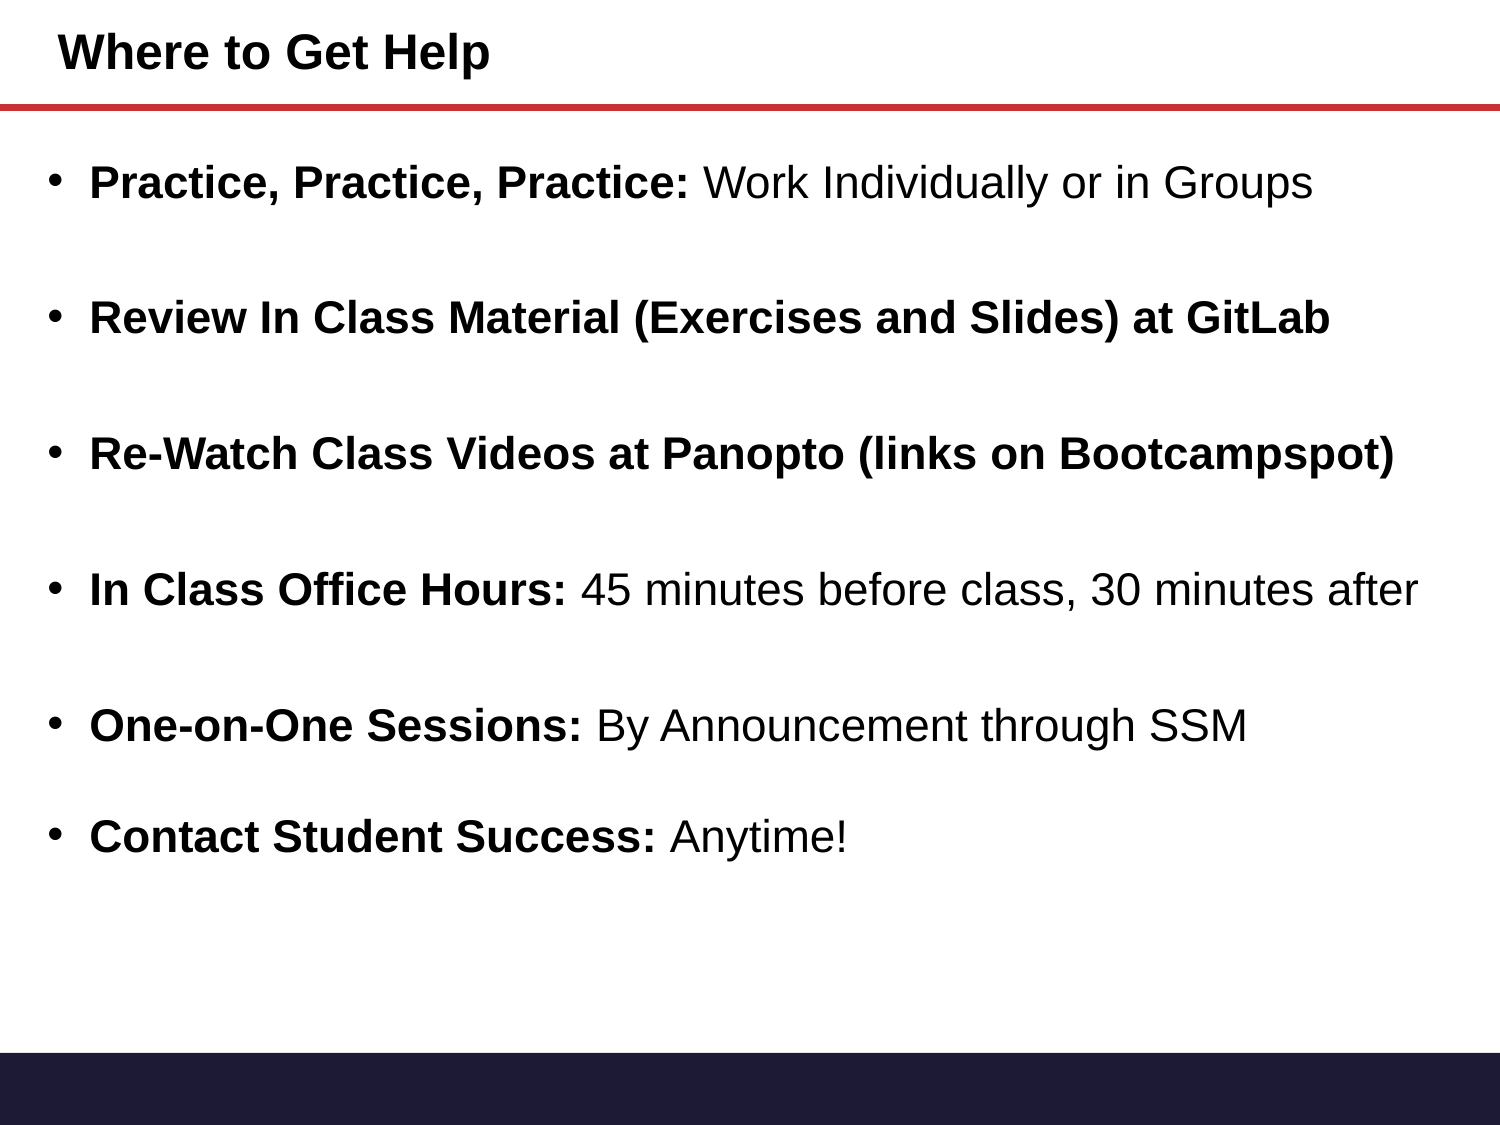

# Where to Get Help
Practice, Practice, Practice: Work Individually or in Groups
Review In Class Material (Exercises and Slides) at GitLab
Re-Watch Class Videos at Panopto (links on Bootcampspot)
In Class Office Hours: 45 minutes before class, 30 minutes after
One-on-One Sessions: By Announcement through SSM
Contact Student Success: Anytime!